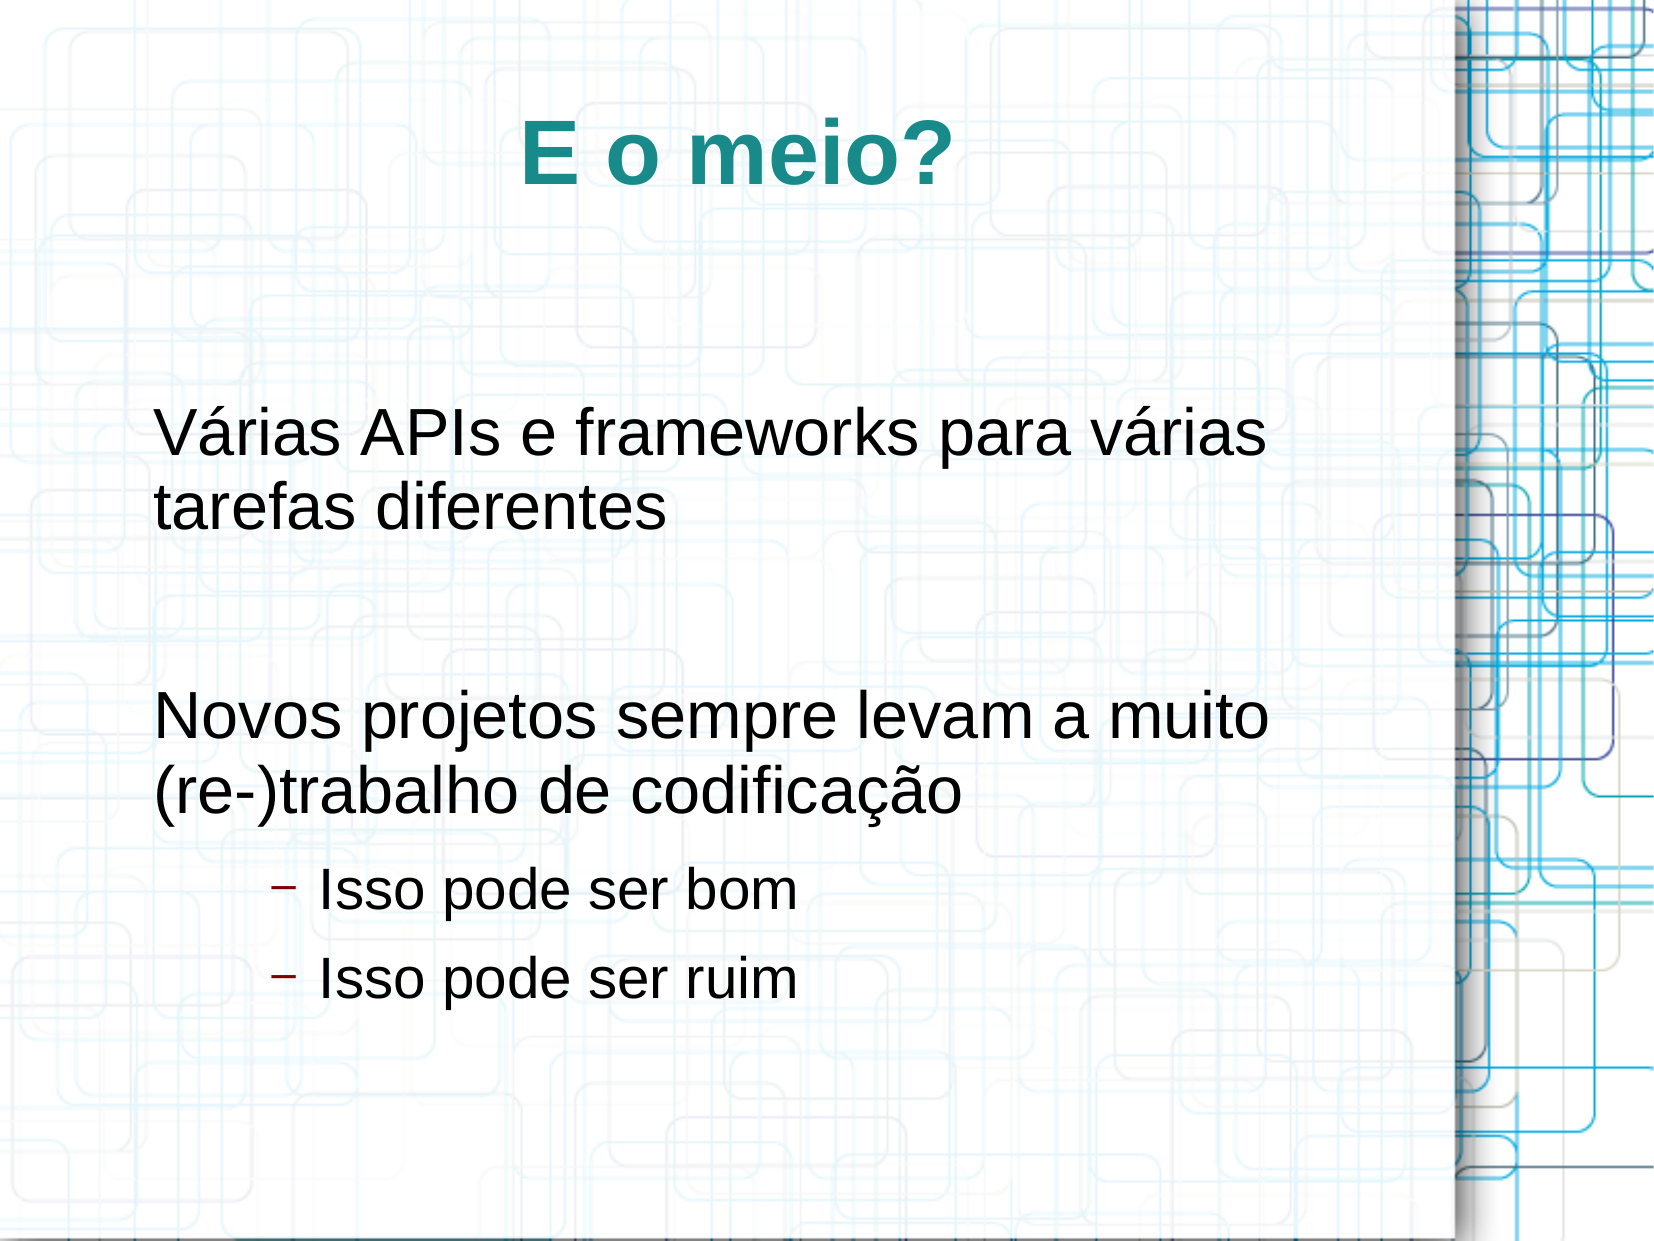

# E o meio?
Várias APIs e frameworks para várias tarefas diferentes
Novos projetos sempre levam a muito (re-)trabalho de codificação
Isso pode ser bom
Isso pode ser ruim